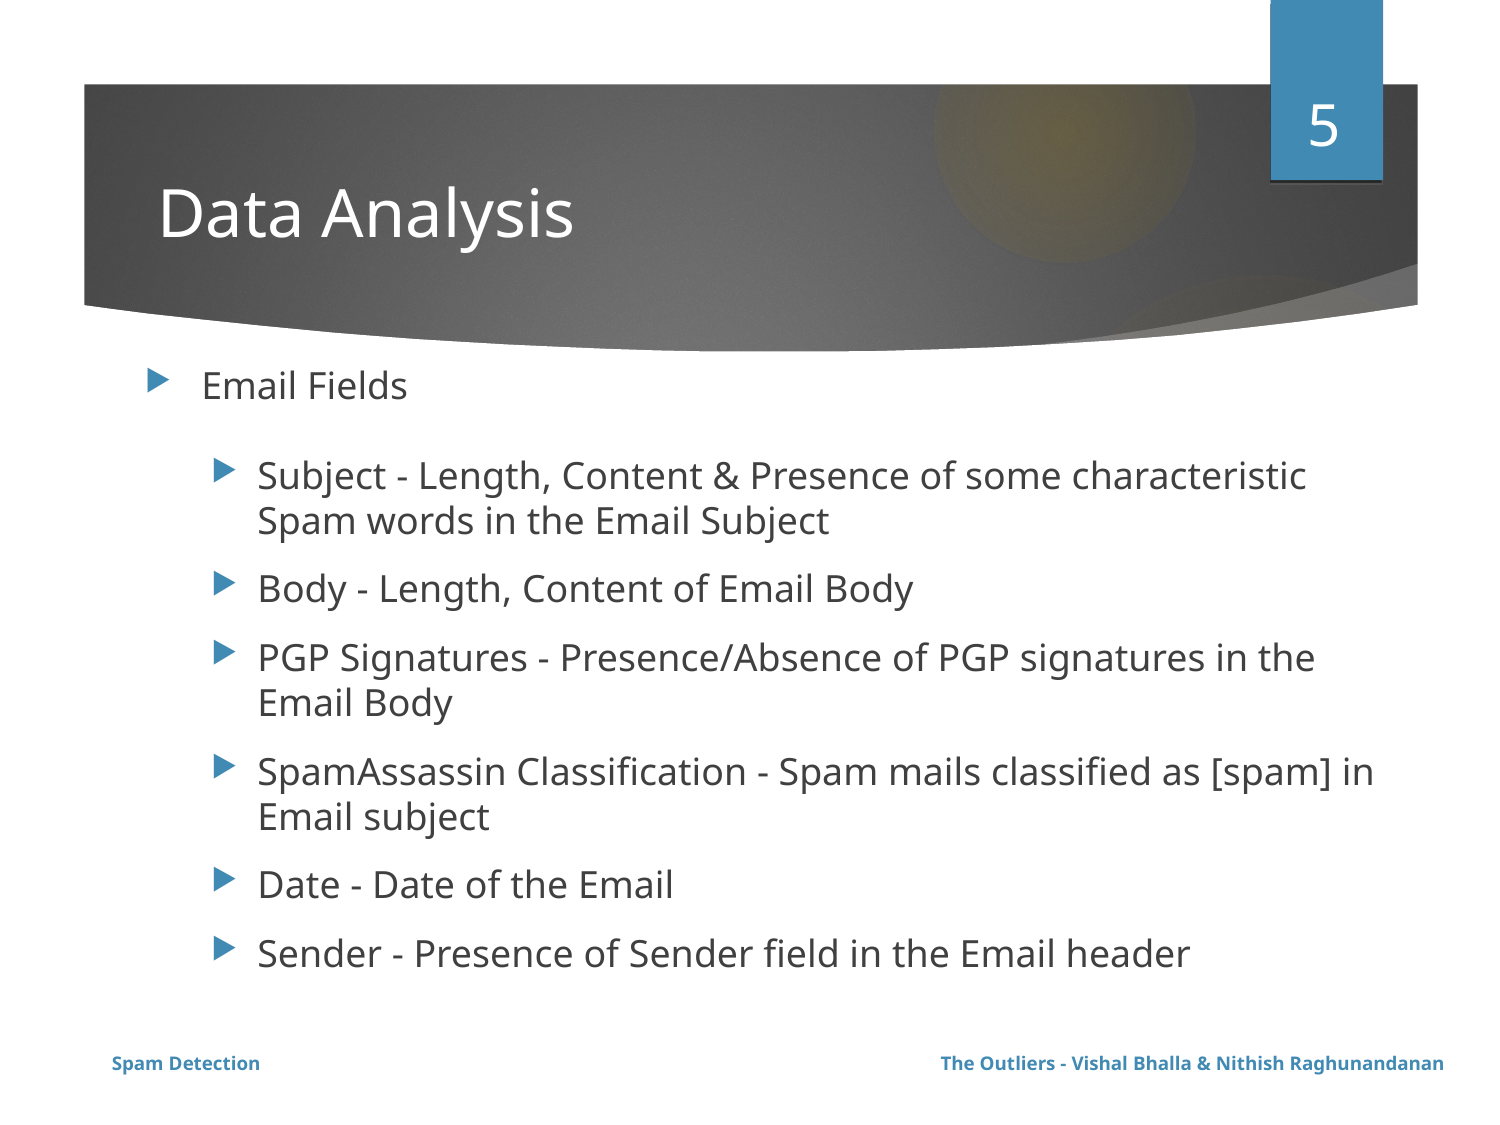

# Data Analysis
Email Fields
Subject - Length, Content & Presence of some characteristic Spam words in the Email Subject
Body - Length, Content of Email Body
PGP Signatures - Presence/Absence of PGP signatures in the Email Body
SpamAssassin Classification - Spam mails classified as [spam] in Email subject
Date - Date of the Email
Sender - Presence of Sender field in the Email header
The Outliers - Vishal Bhalla & Nithish Raghunandanan
Spam Detection